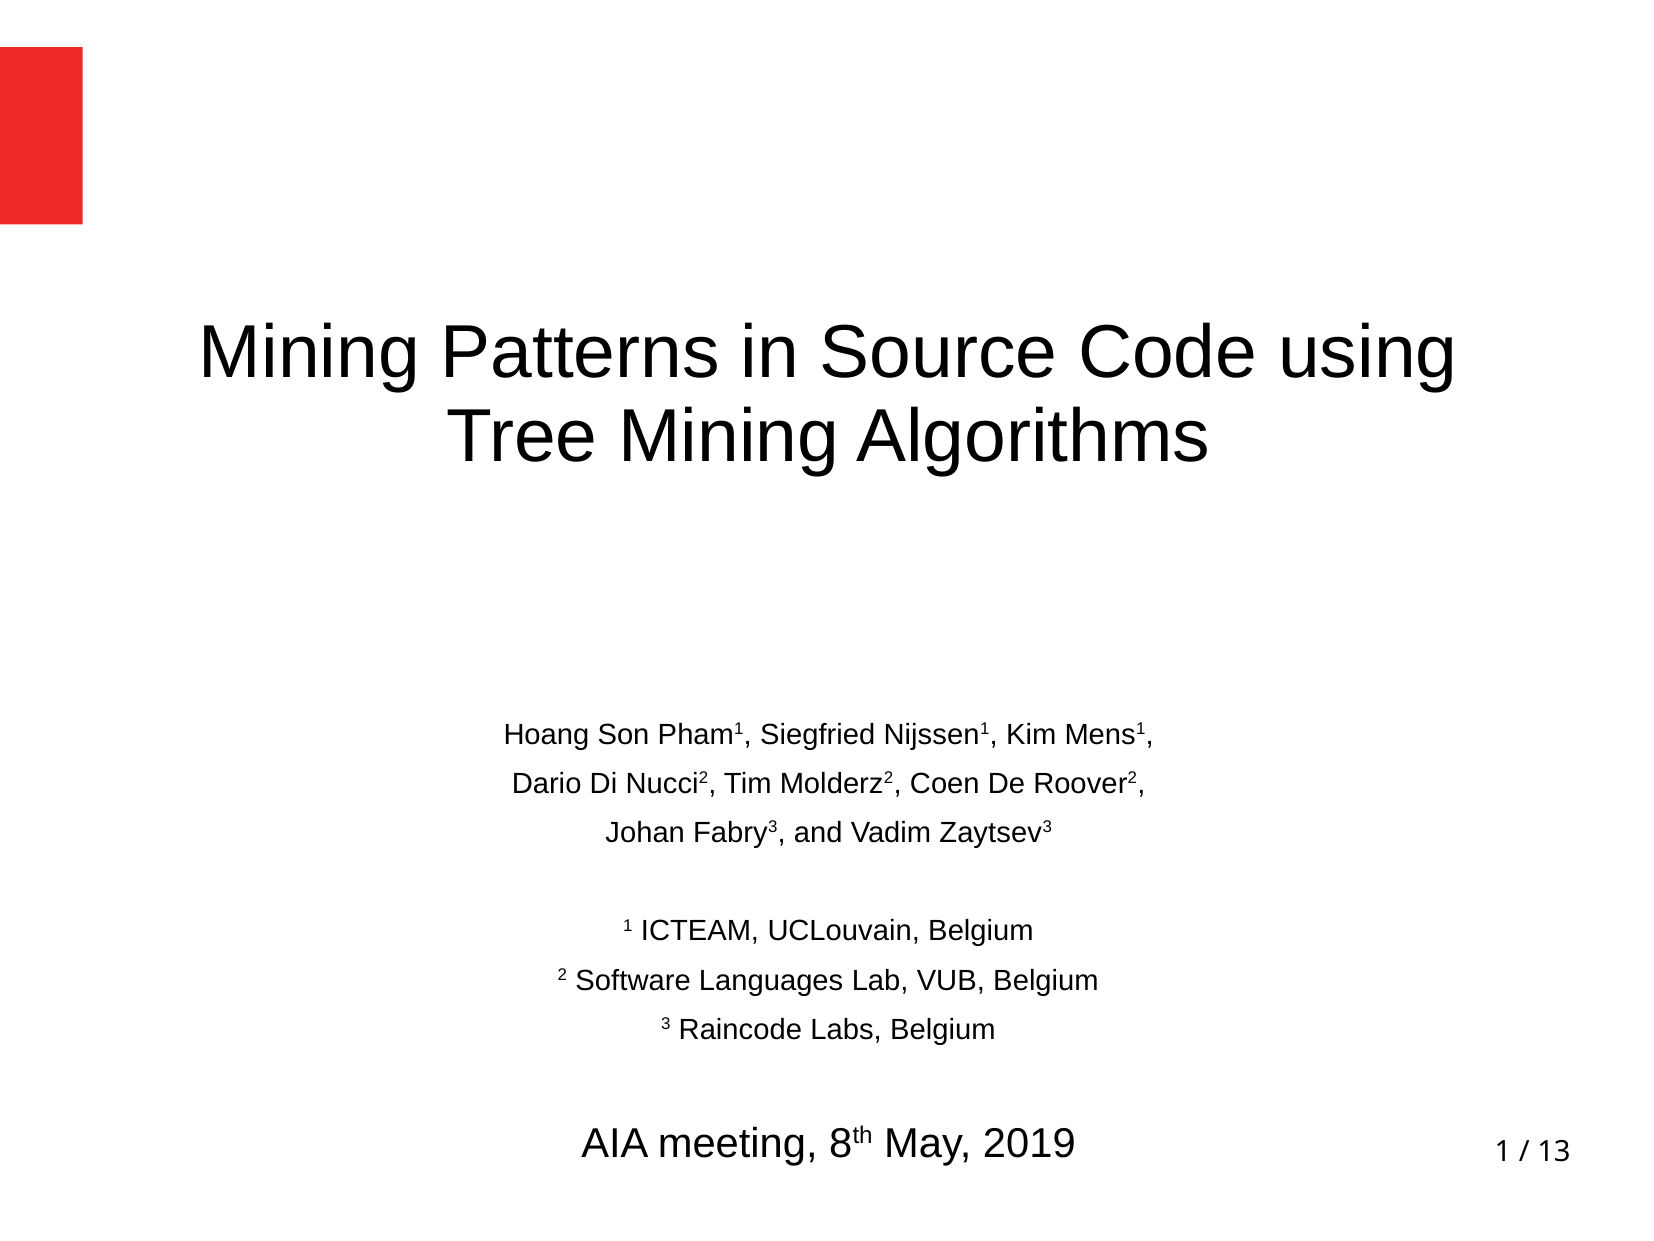

# Mining Patterns in Source Code using Tree Mining Algorithms
Hoang Son Pham1, Siegfried Nijssen1, Kim Mens1,
Dario Di Nucci2, Tim Molderz2, Coen De Roover2,
Johan Fabry3, and Vadim Zaytsev3
1 ICTEAM, UCLouvain, Belgium
2 Software Languages Lab, VUB, Belgium
3 Raincode Labs, Belgium
AIA meeting, 8th May, 2019
1